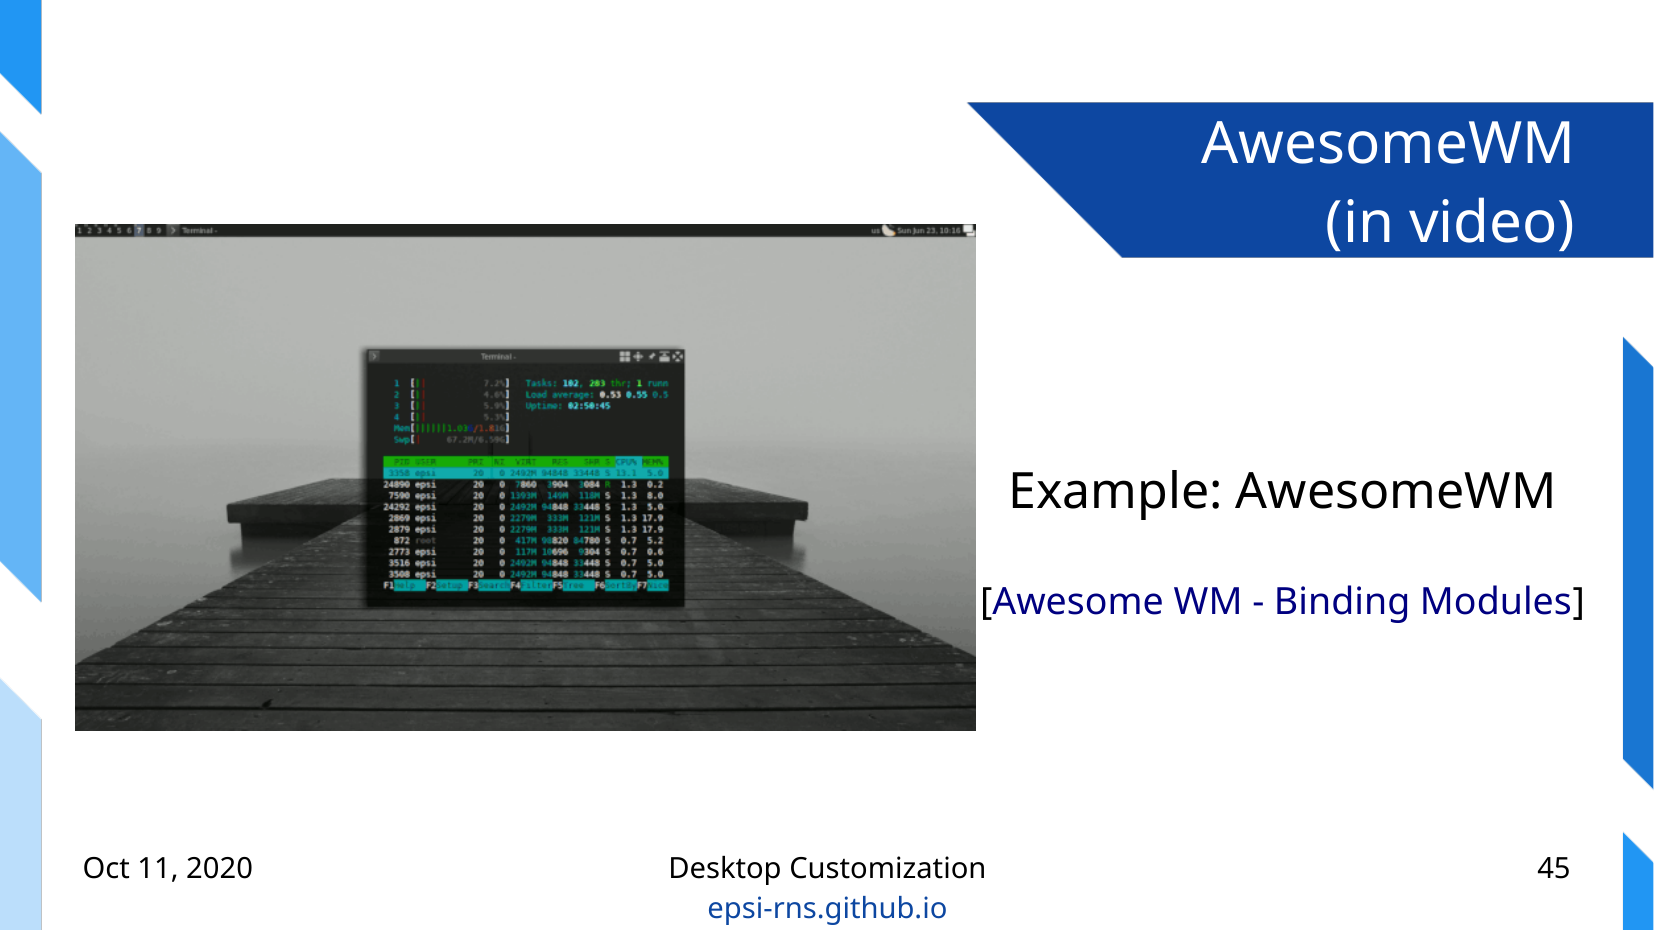

# AwesomeWM (in video)
Example: AwesomeWM
[Awesome WM - Binding Modules]
Oct 11, 2020
Desktop Customization
45